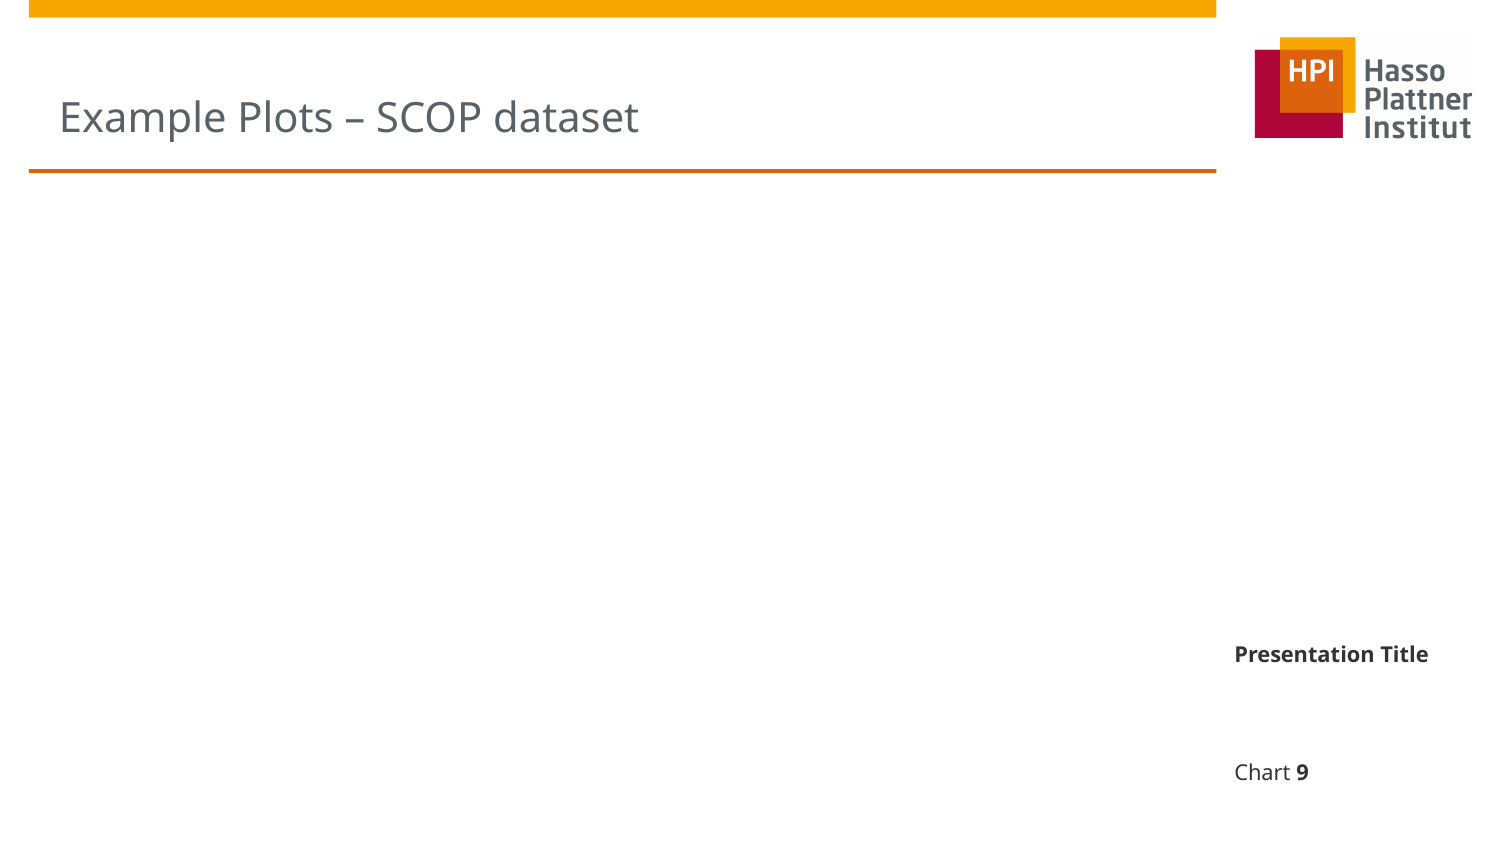

Example Plots – SCOP dataset
#
Presentation Title
Chart